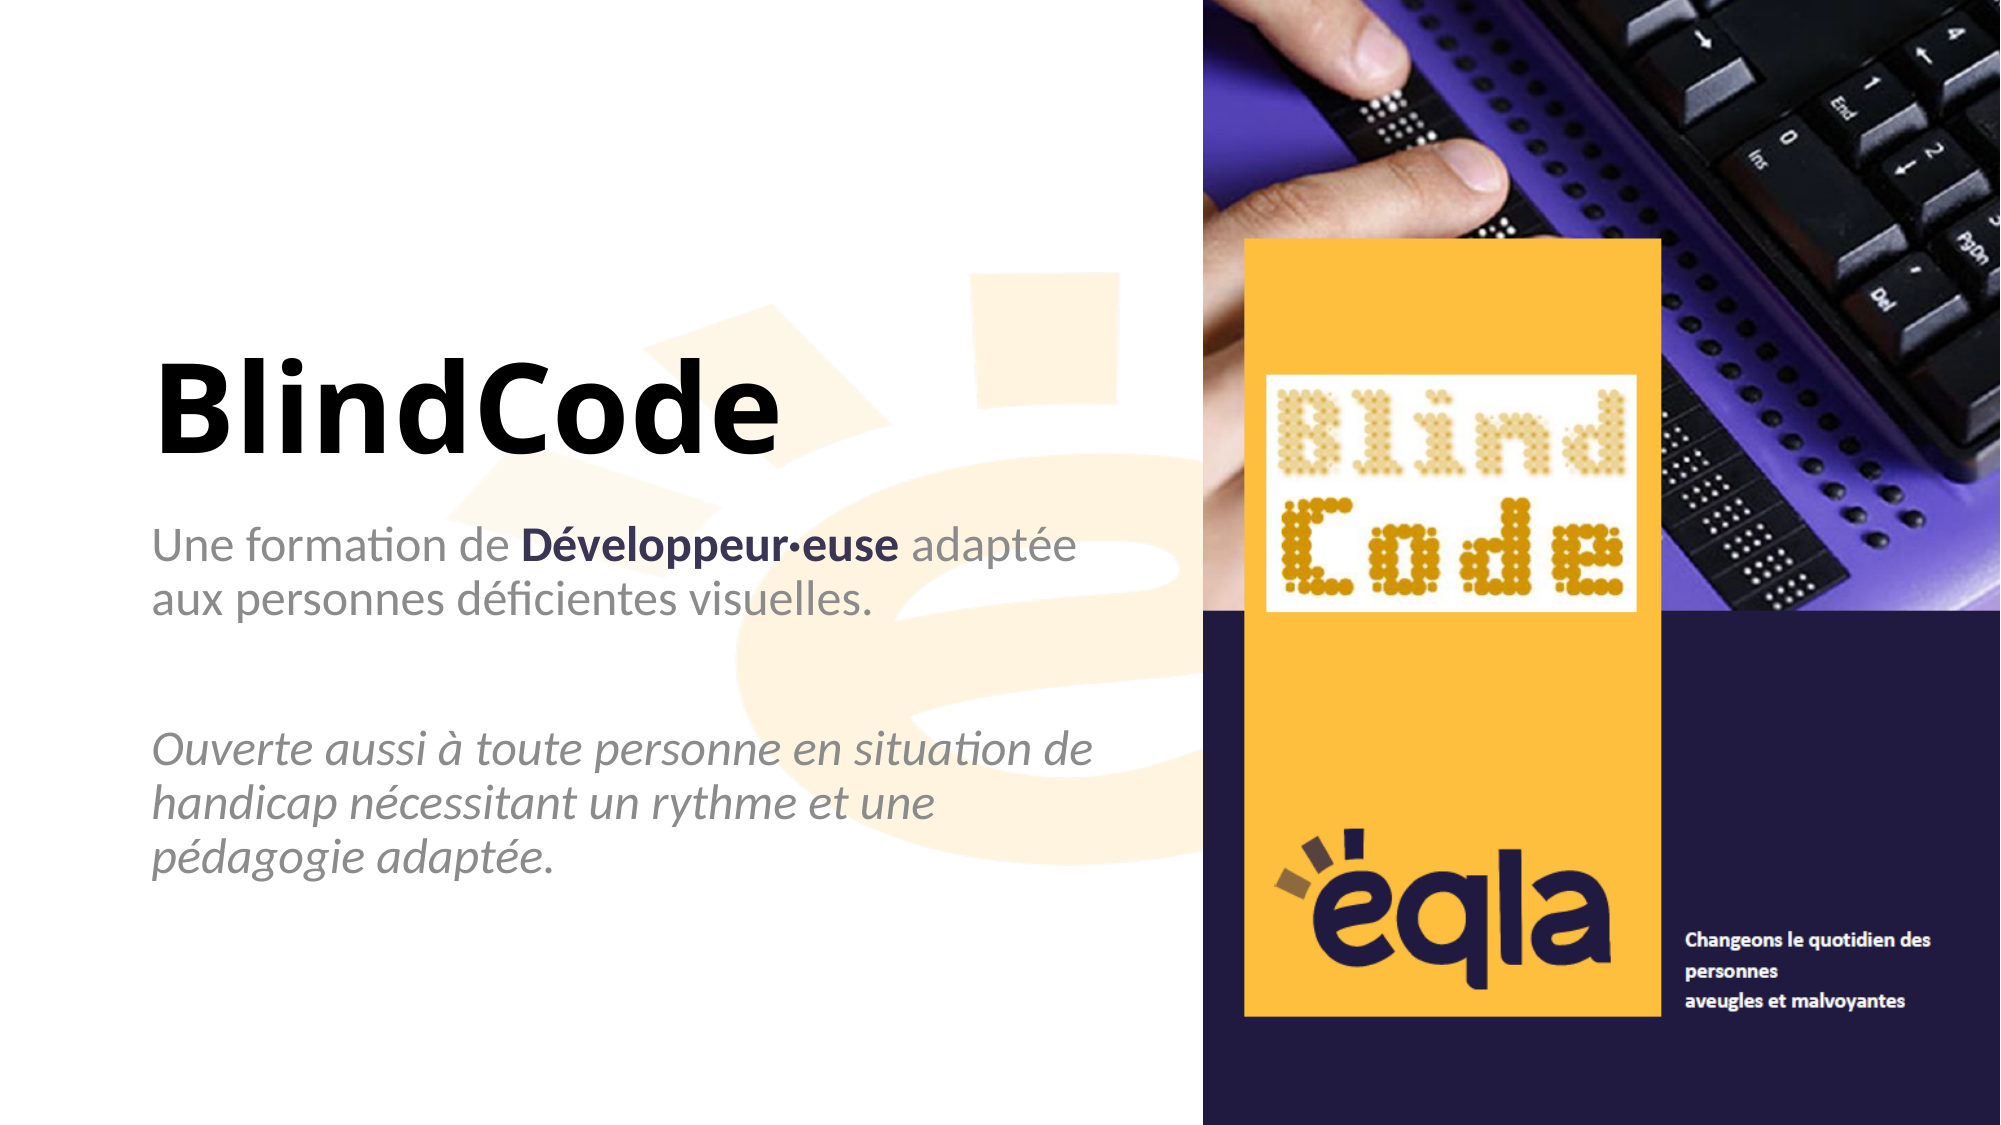

# BlindCode
Une formation de Développeur·euse adaptée aux personnes déficientes visuelles.
Ouverte aussi à toute personne en situation de handicap nécessitant un rythme et une pédagogie adaptée.